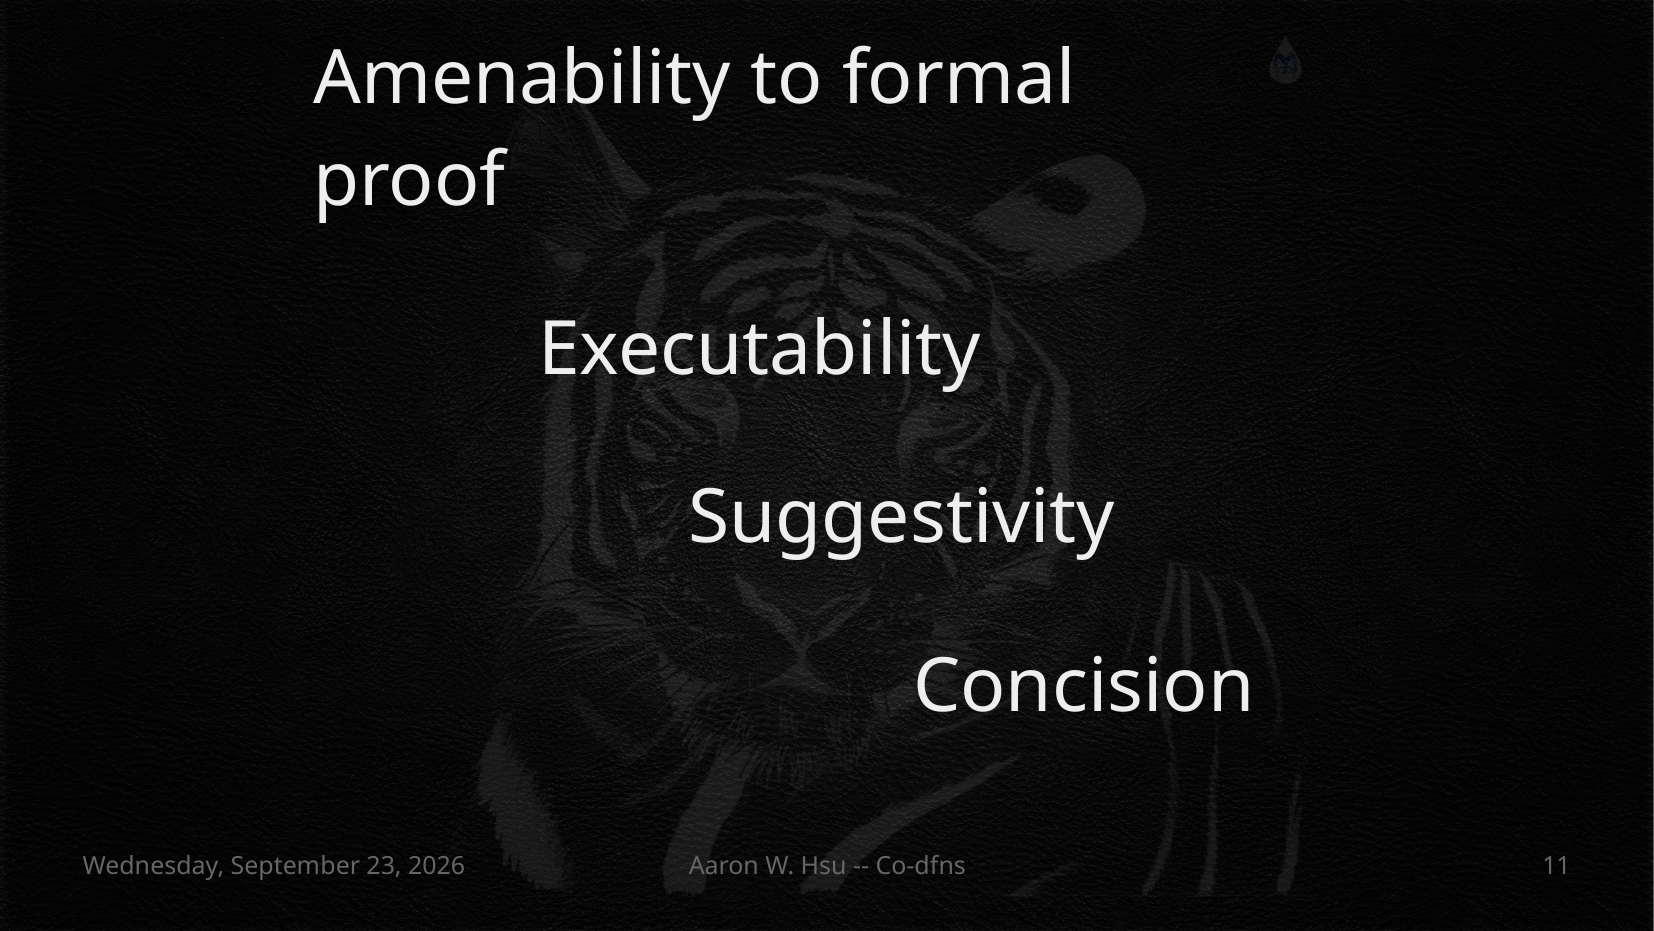

Amenability to formal proof
			Executability
					Suggestivity
								Concision
Aaron W. Hsu -- Co-dfns
11